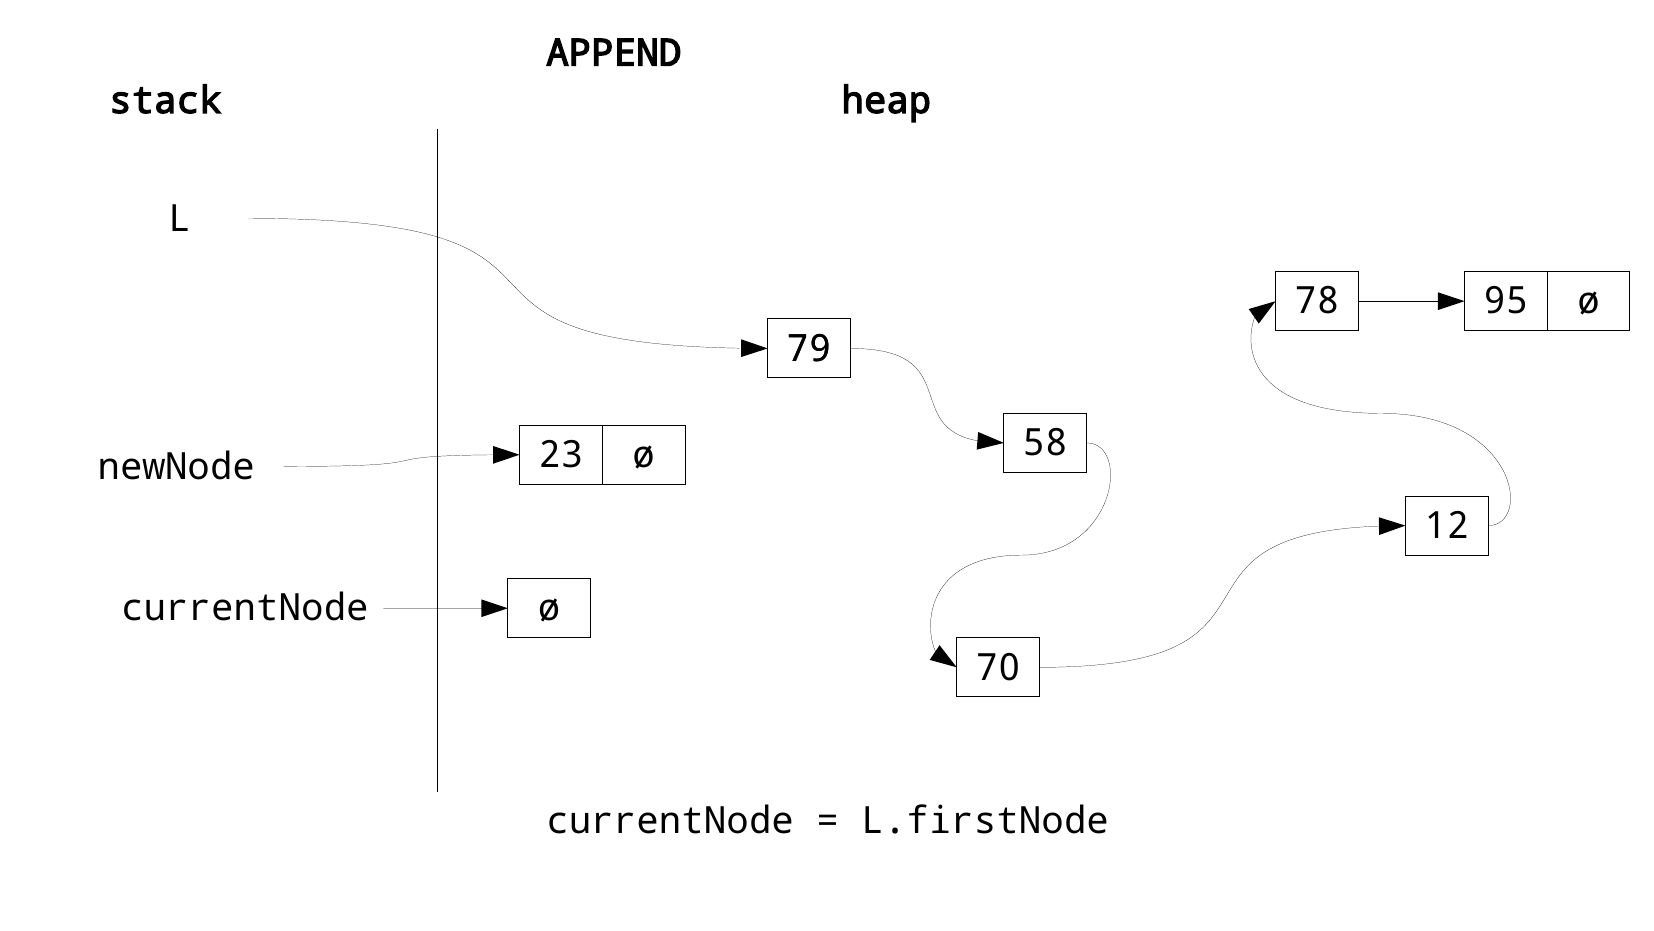

APPEND
stack
heap
L
78
95
ø
79
79
58
23
ø
newNode
12
currentNode
ø
70
currentNode = L.firstNode